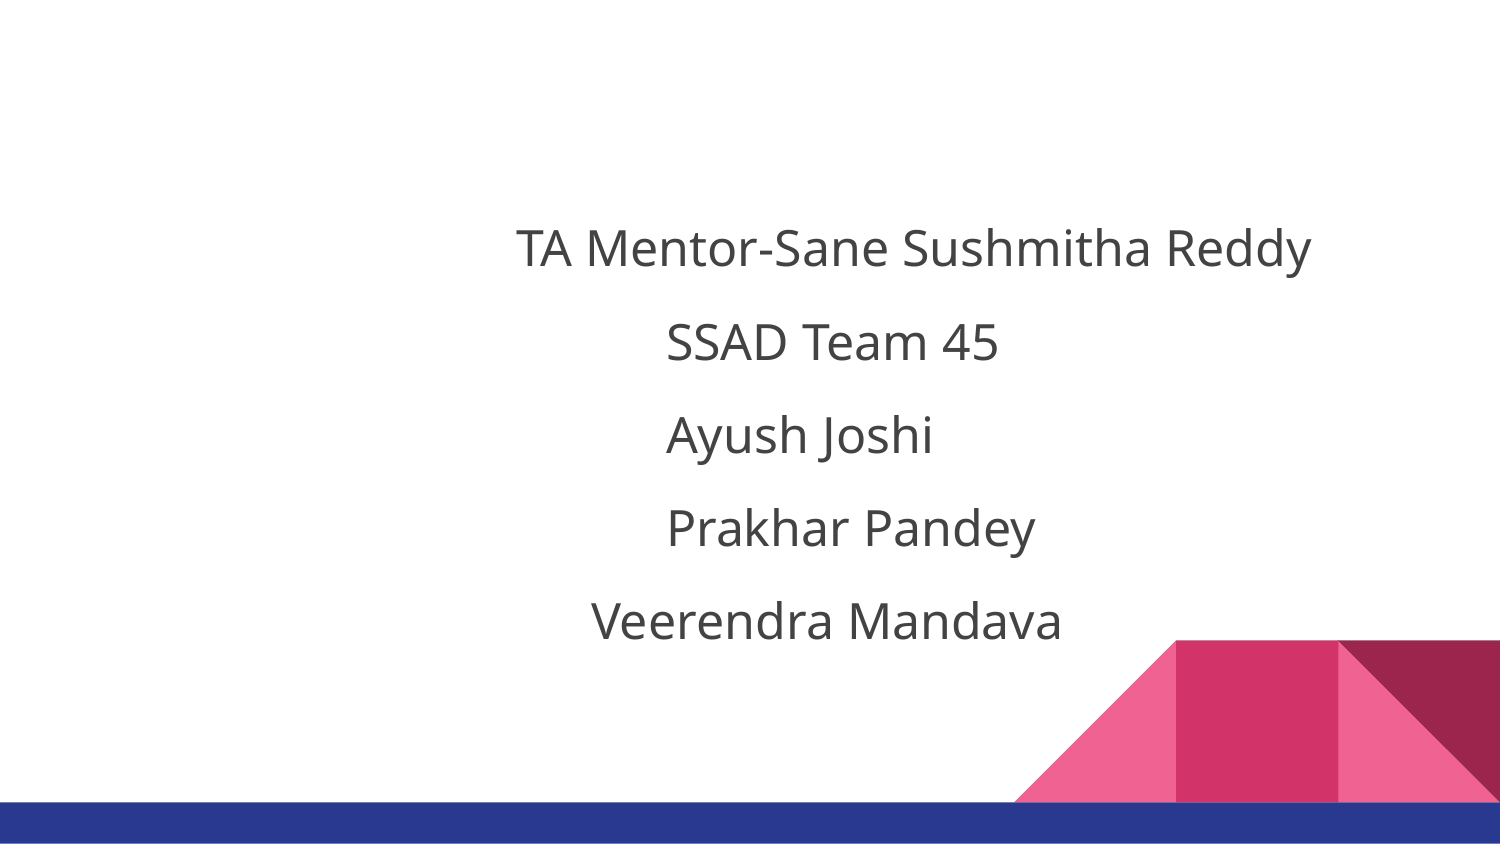

#
TA Mentor-Sane Sushmitha Reddy
SSAD Team 45
Ayush Joshi
Prakhar Pandey
Veerendra Mandava